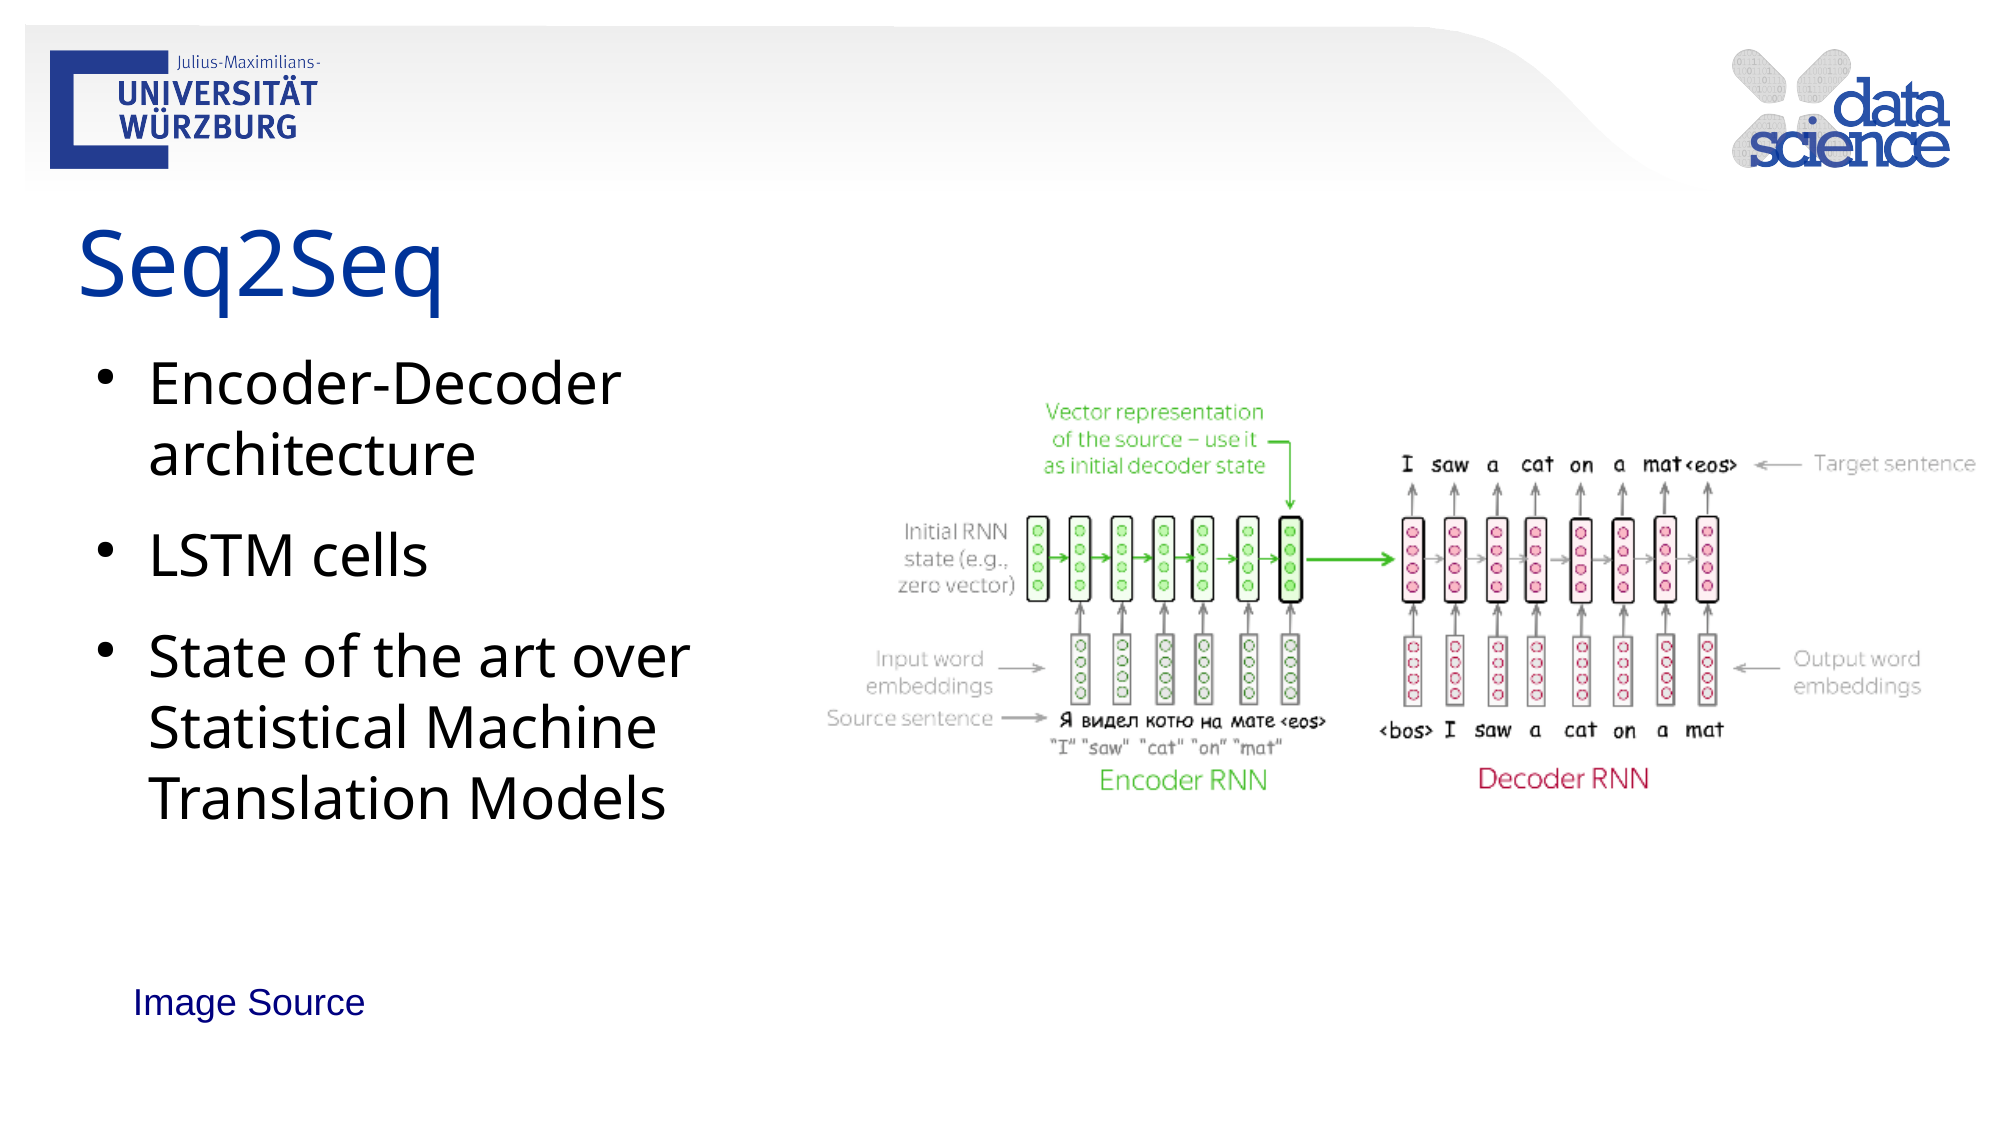

# Seq2Seq
Encoder-Decoder architecture
LSTM cells
State of the art over Statistical Machine Translation Models
Image Source